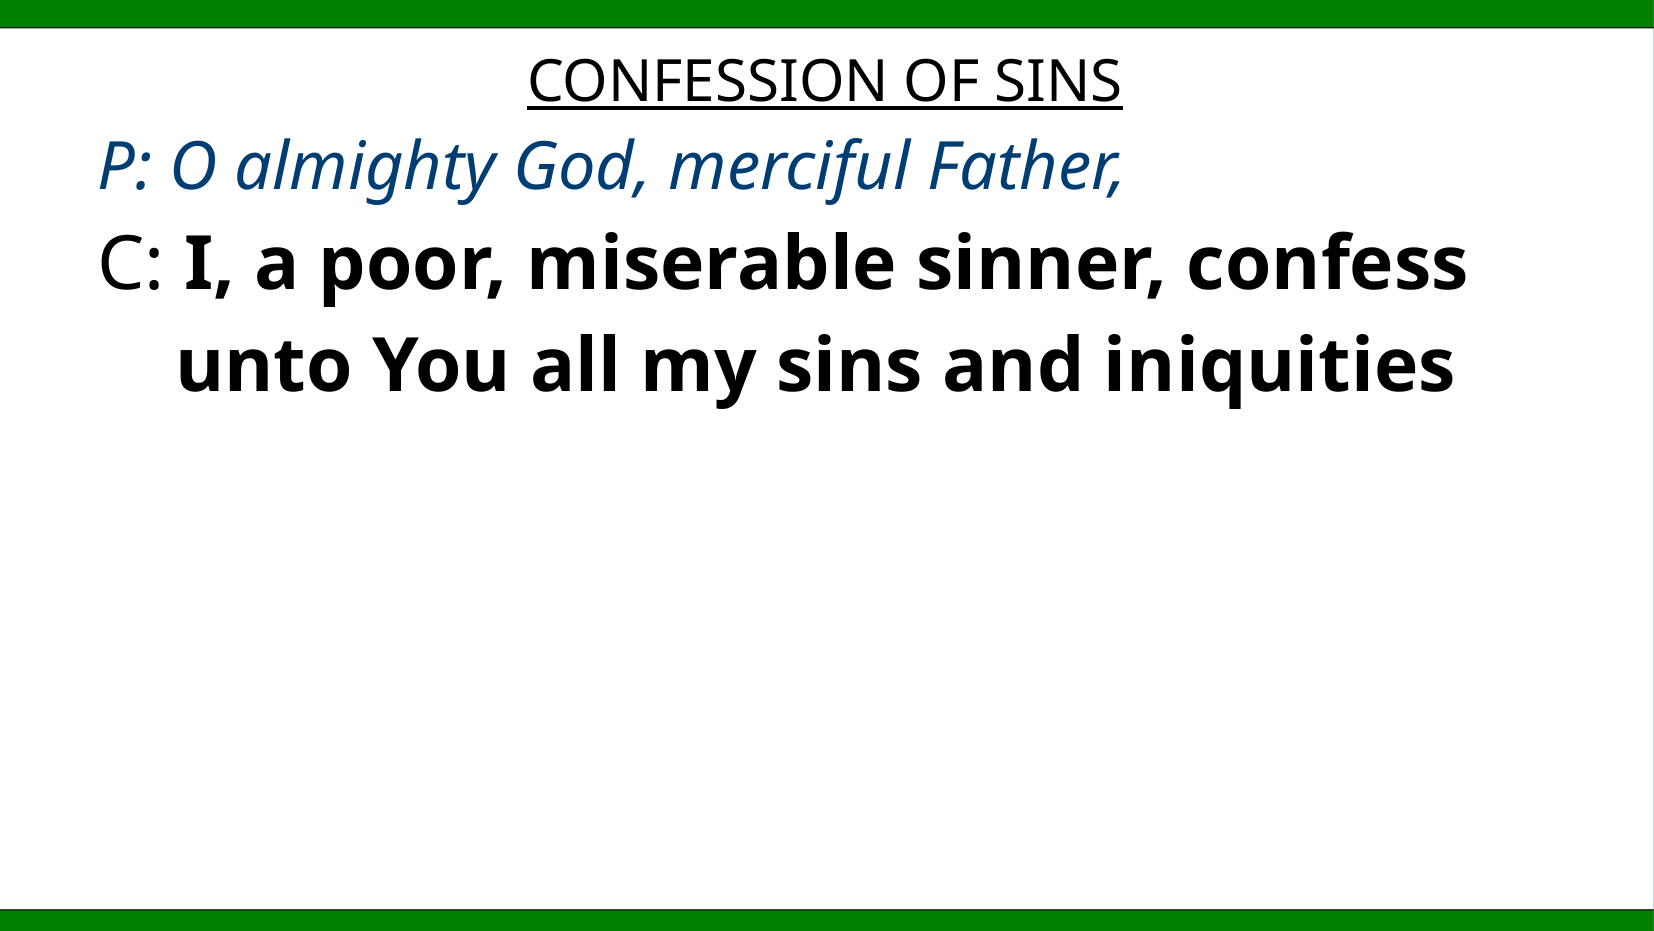

CONFESSION OF SINS
P: O almighty God, merciful Father,
C: I, a poor, miserable sinner, confess
 unto You all my sins and iniquities